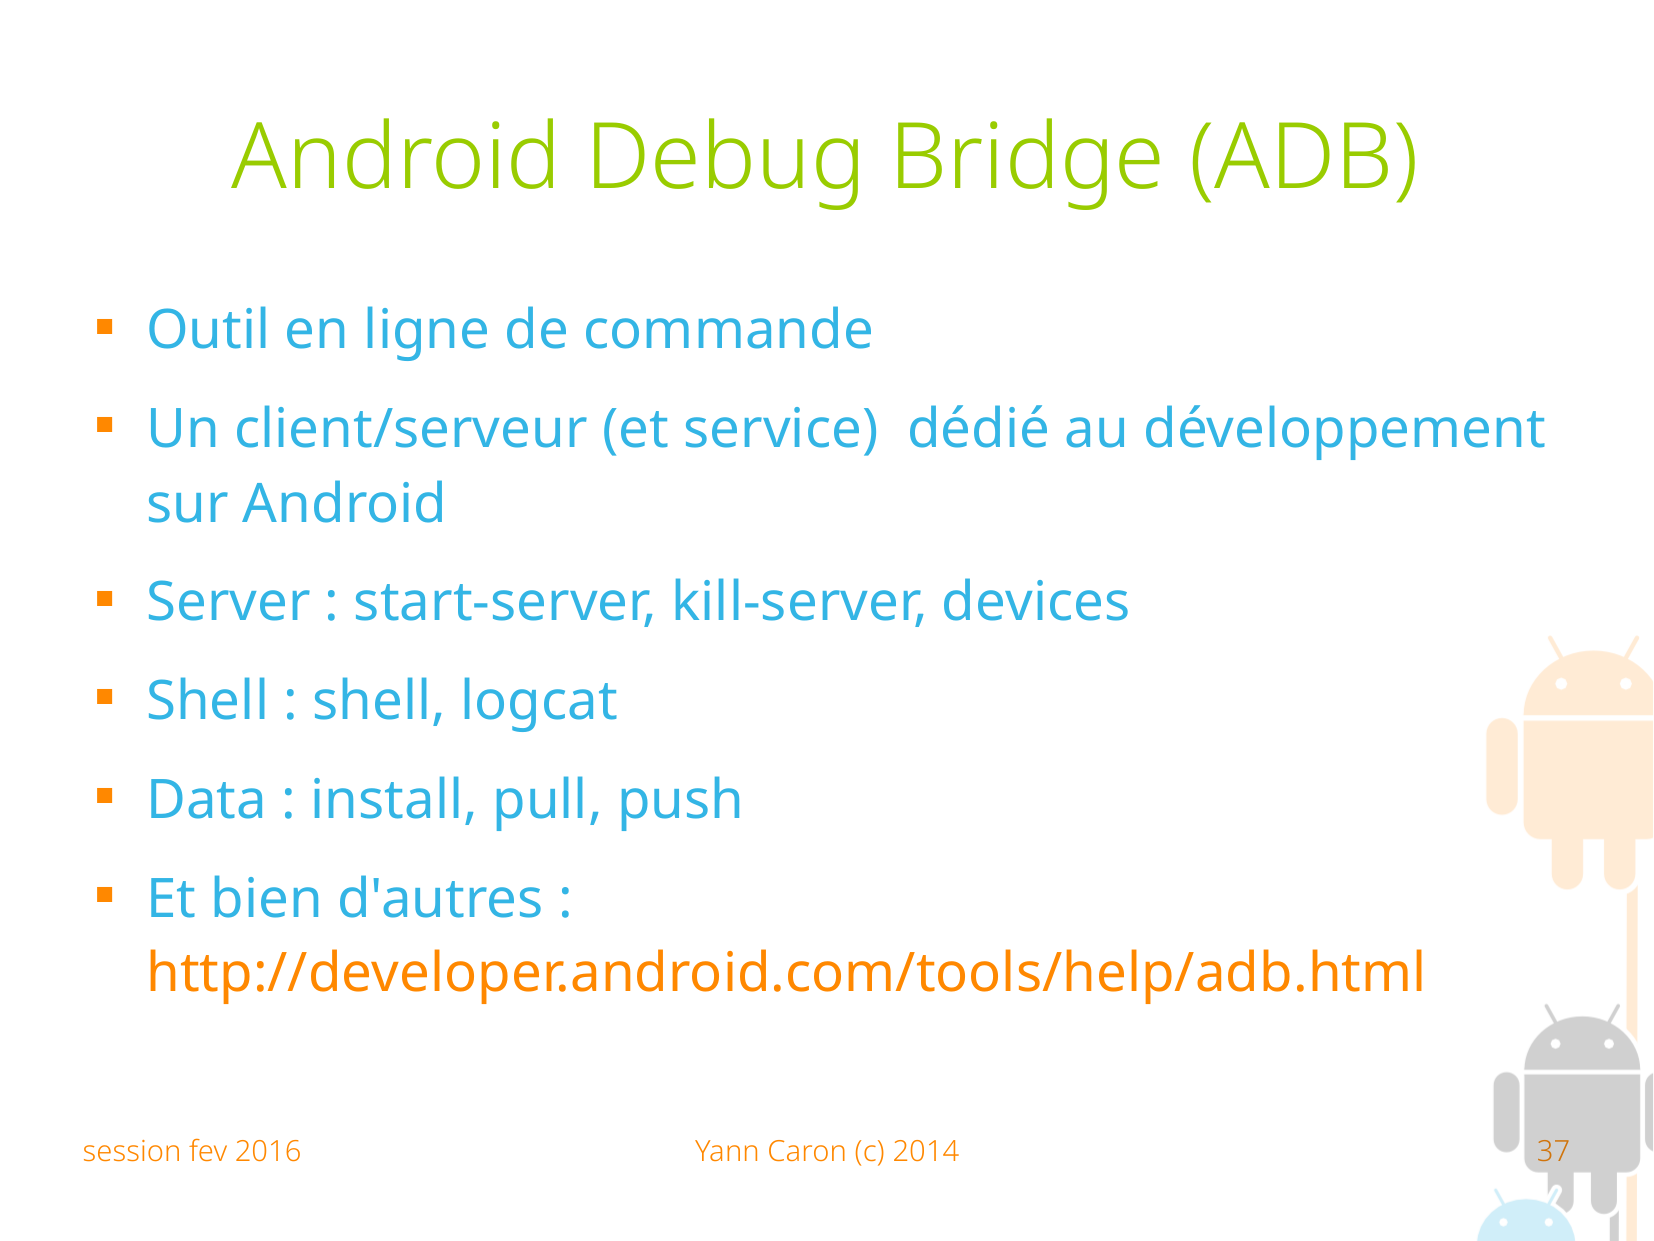

# Android Debug Bridge (ADB)
Outil en ligne de commande
Un client/serveur (et service) dédié au développement sur Android
Server : start-server, kill-server, devices
Shell : shell, logcat
Data : install, pull, push
Et bien d'autres : http://developer.android.com/tools/help/adb.html
session fev 2016
Yann Caron (c) 2014
37